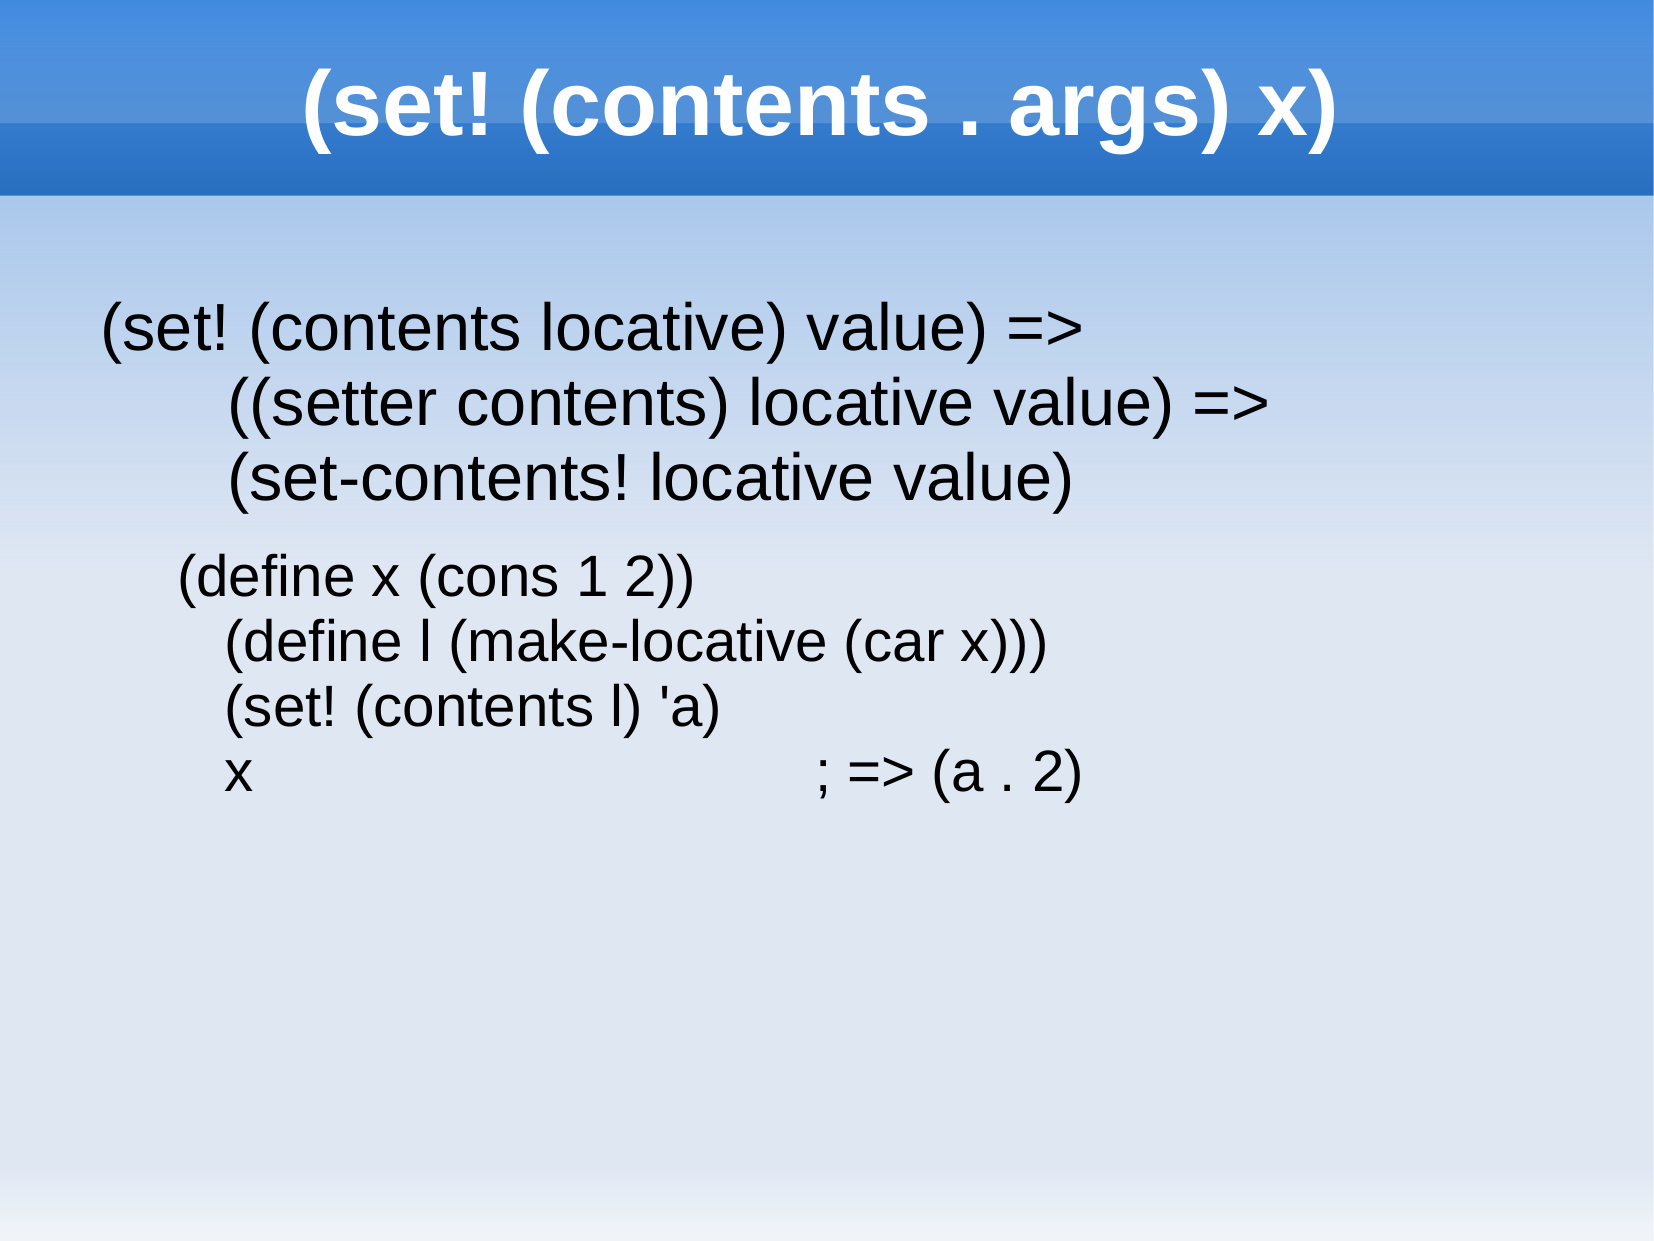

# (set! (contents . args) x)
(set! (contents locative) value) =>
	((setter contents) locative value) =>
	(set-contents! locative value)
(define x (cons 1 2))
(define l (make-locative (car x)))
(set! (contents l) 'a)
x								; => (a . 2)